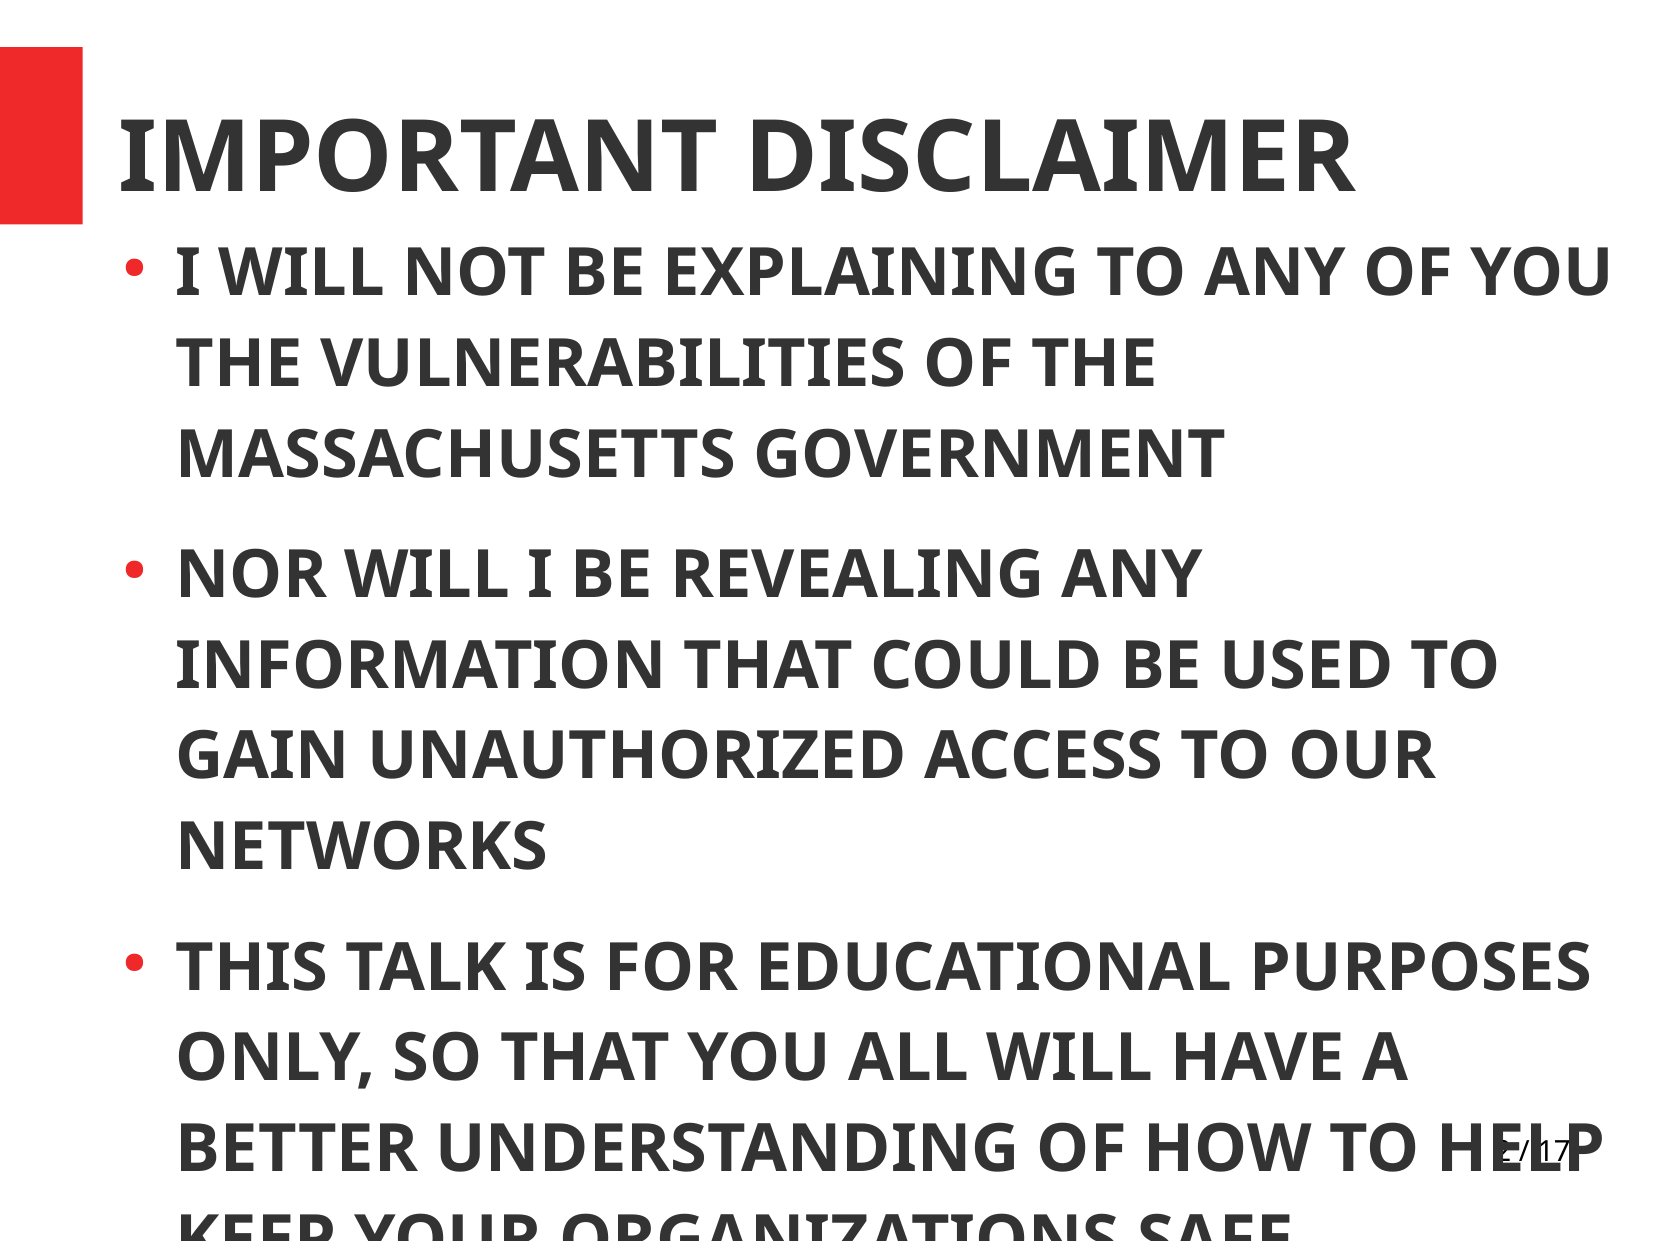

# IMPORTANT DISCLAIMER
I WILL NOT BE EXPLAINING TO ANY OF YOU THE VULNERABILITIES OF THE MASSACHUSETTS GOVERNMENT
NOR WILL I BE REVEALING ANY INFORMATION THAT COULD BE USED TO GAIN UNAUTHORIZED ACCESS TO OUR NETWORKS
THIS TALK IS FOR EDUCATIONAL PURPOSES ONLY, SO THAT YOU ALL WILL HAVE A BETTER UNDERSTANDING OF HOW TO HELP KEEP YOUR ORGANIZATIONS SAFE
2